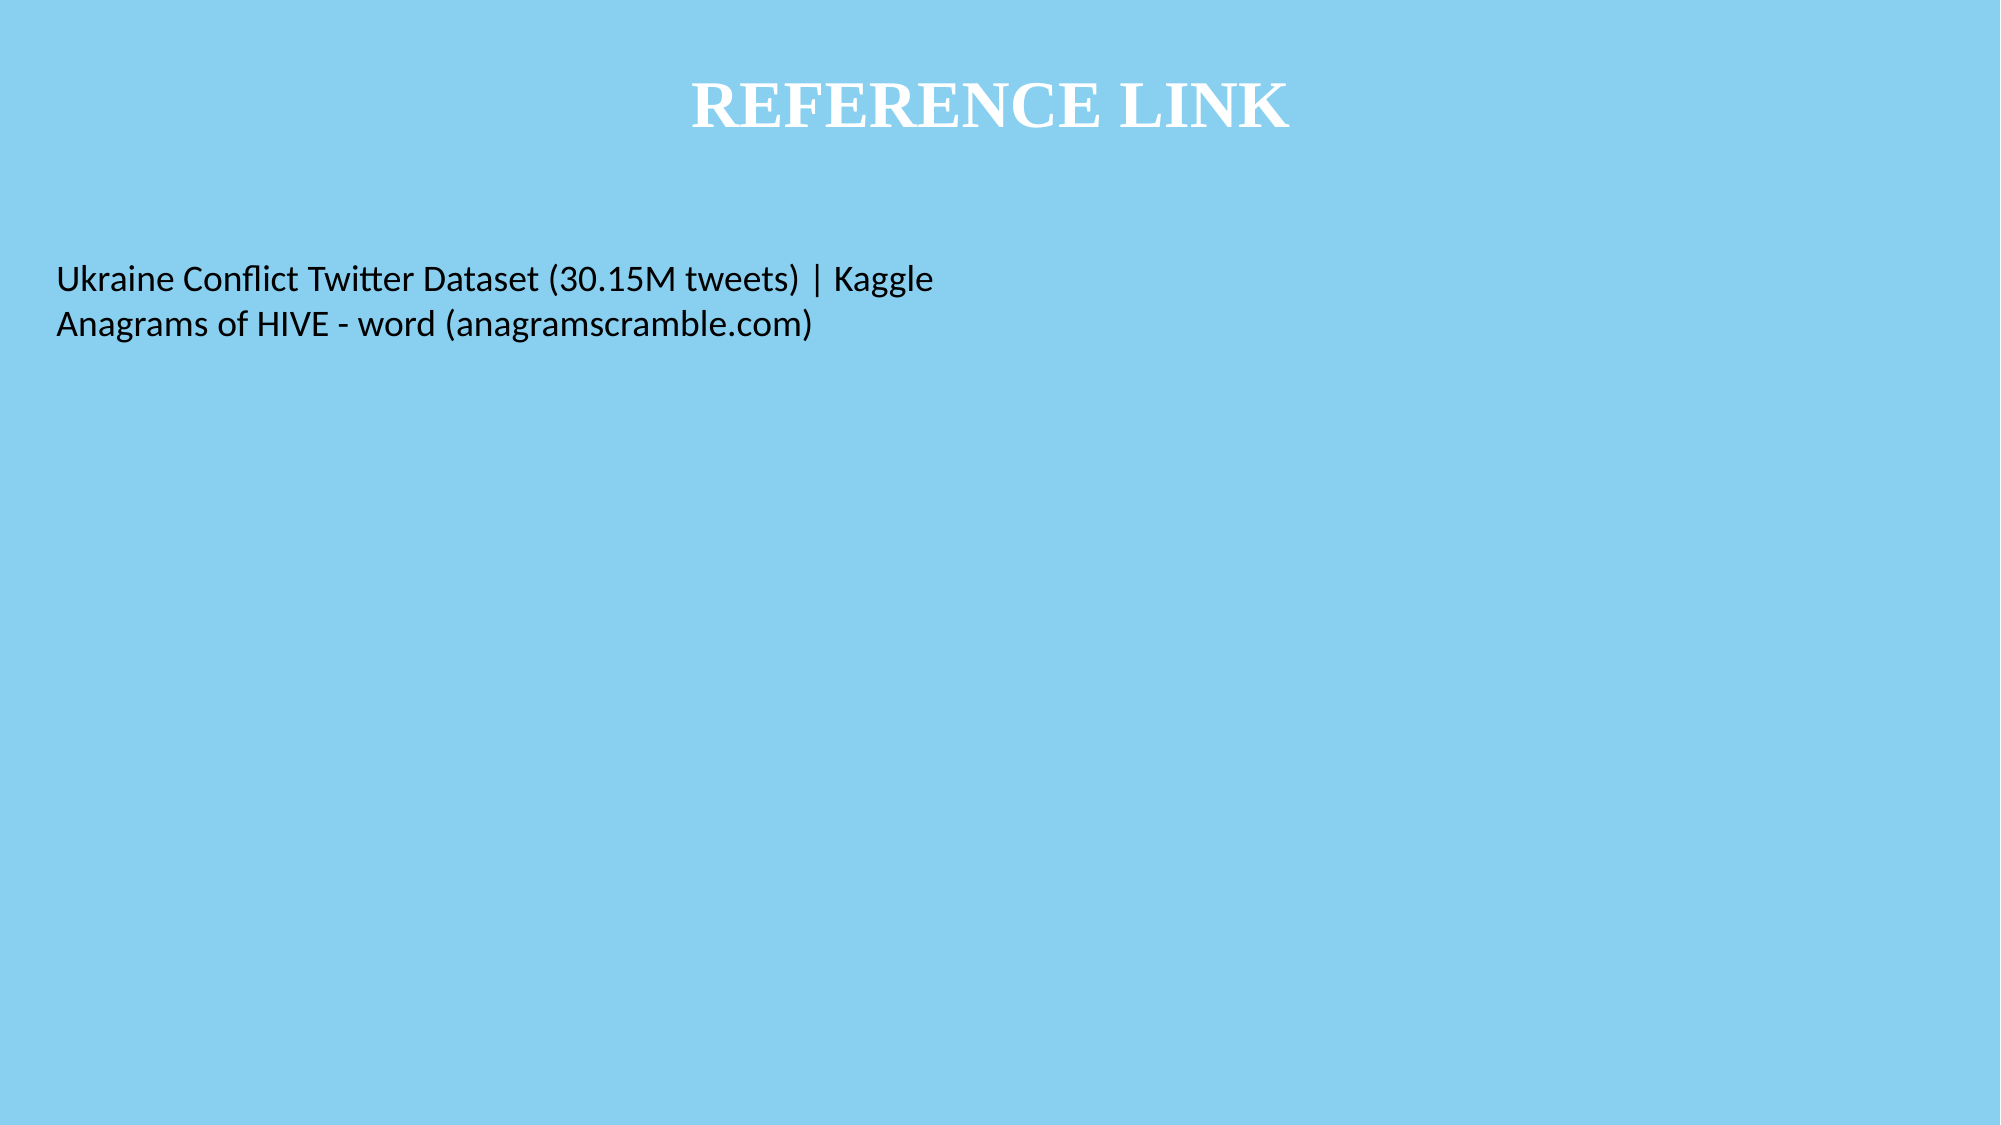

REFERENCE LINK
Ukraine Conflict Twitter Dataset (30.15M tweets) | Kaggle
Anagrams of HIVE - word (anagramscramble.com)